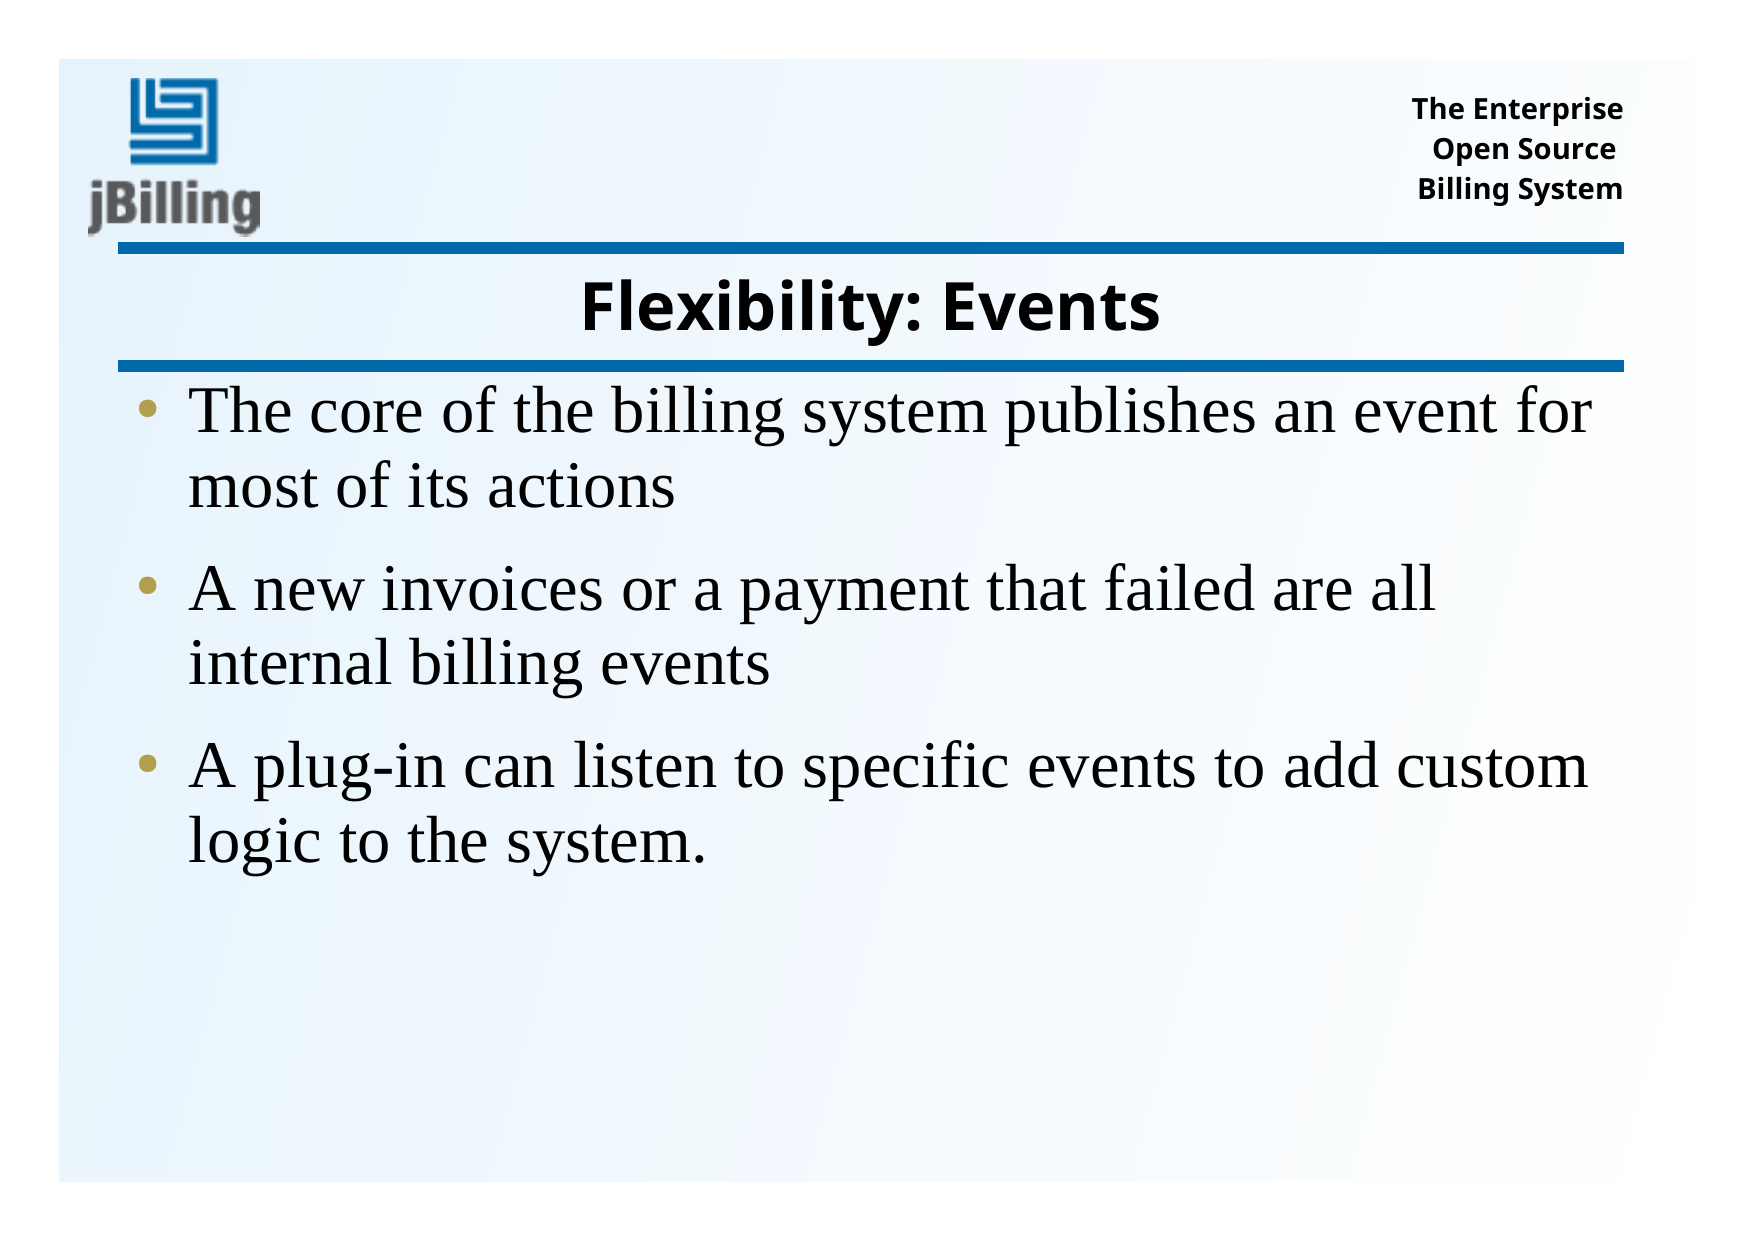

# Flexibility: Events
The core of the billing system publishes an event for most of its actions
A new invoices or a payment that failed are all internal billing events
A plug-in can listen to specific events to add custom logic to the system.